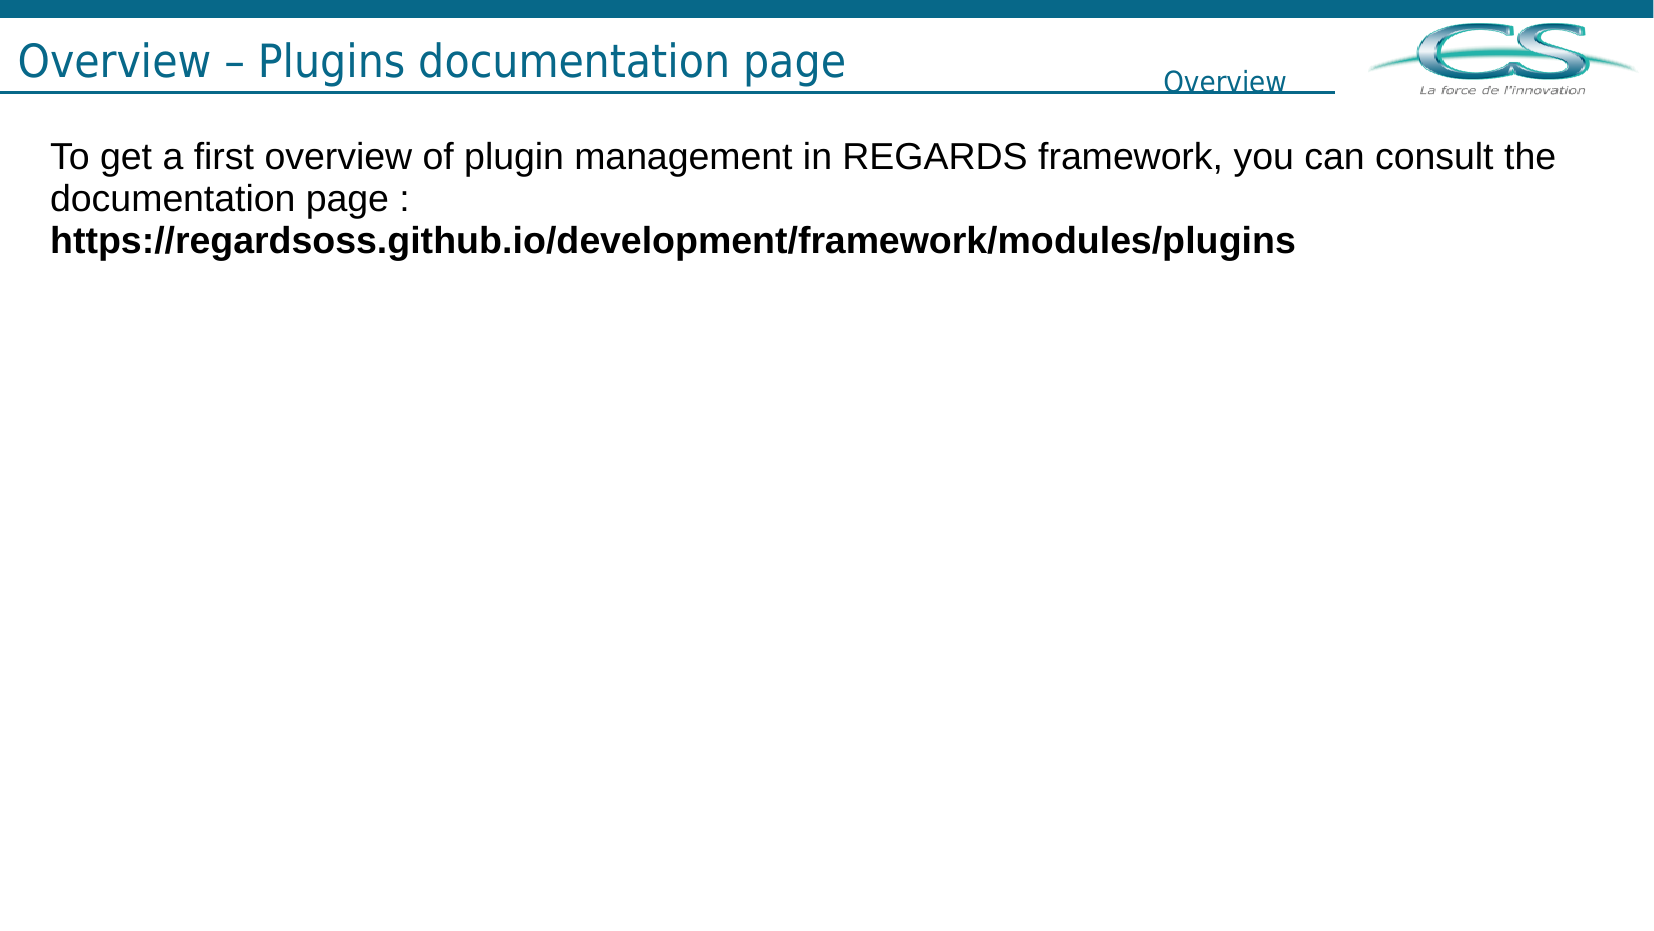

Overview – Plugins documentation page
Overview
To get a first overview of plugin management in REGARDS framework, you can consult the
documentation page :
https://regardsoss.github.io/development/framework/modules/plugins
#